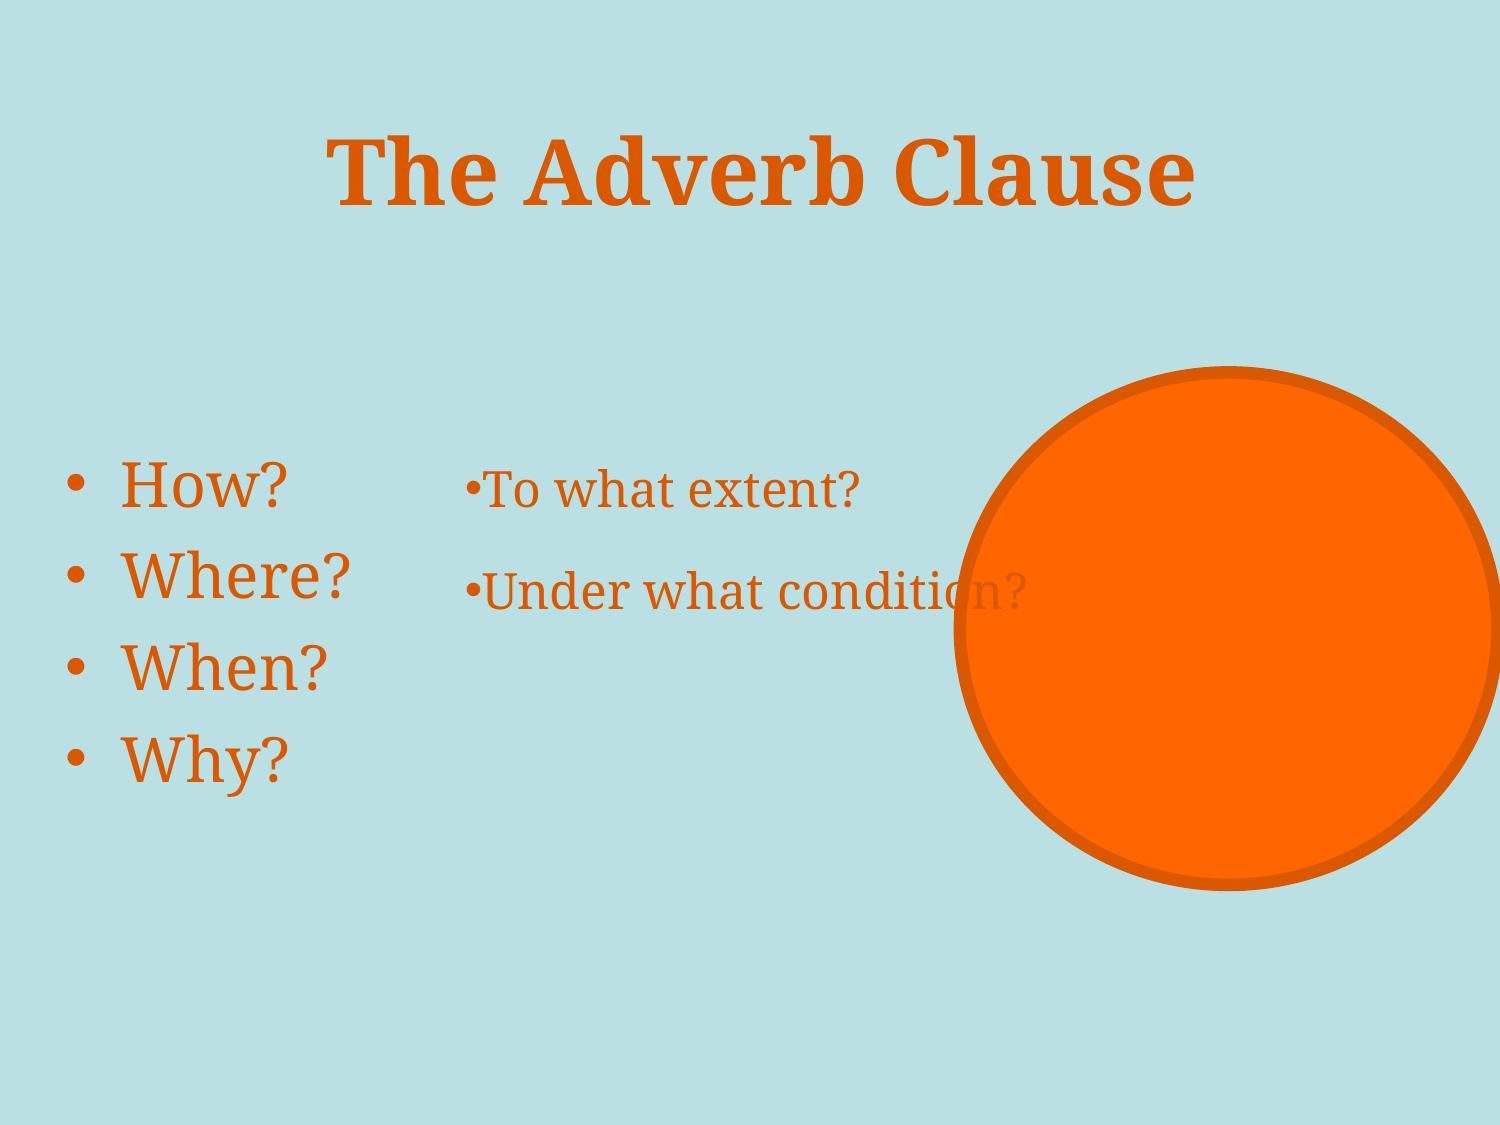

The Adverb Clause
How?
Where?
When?
Why?
To what extent?
Under what condition?